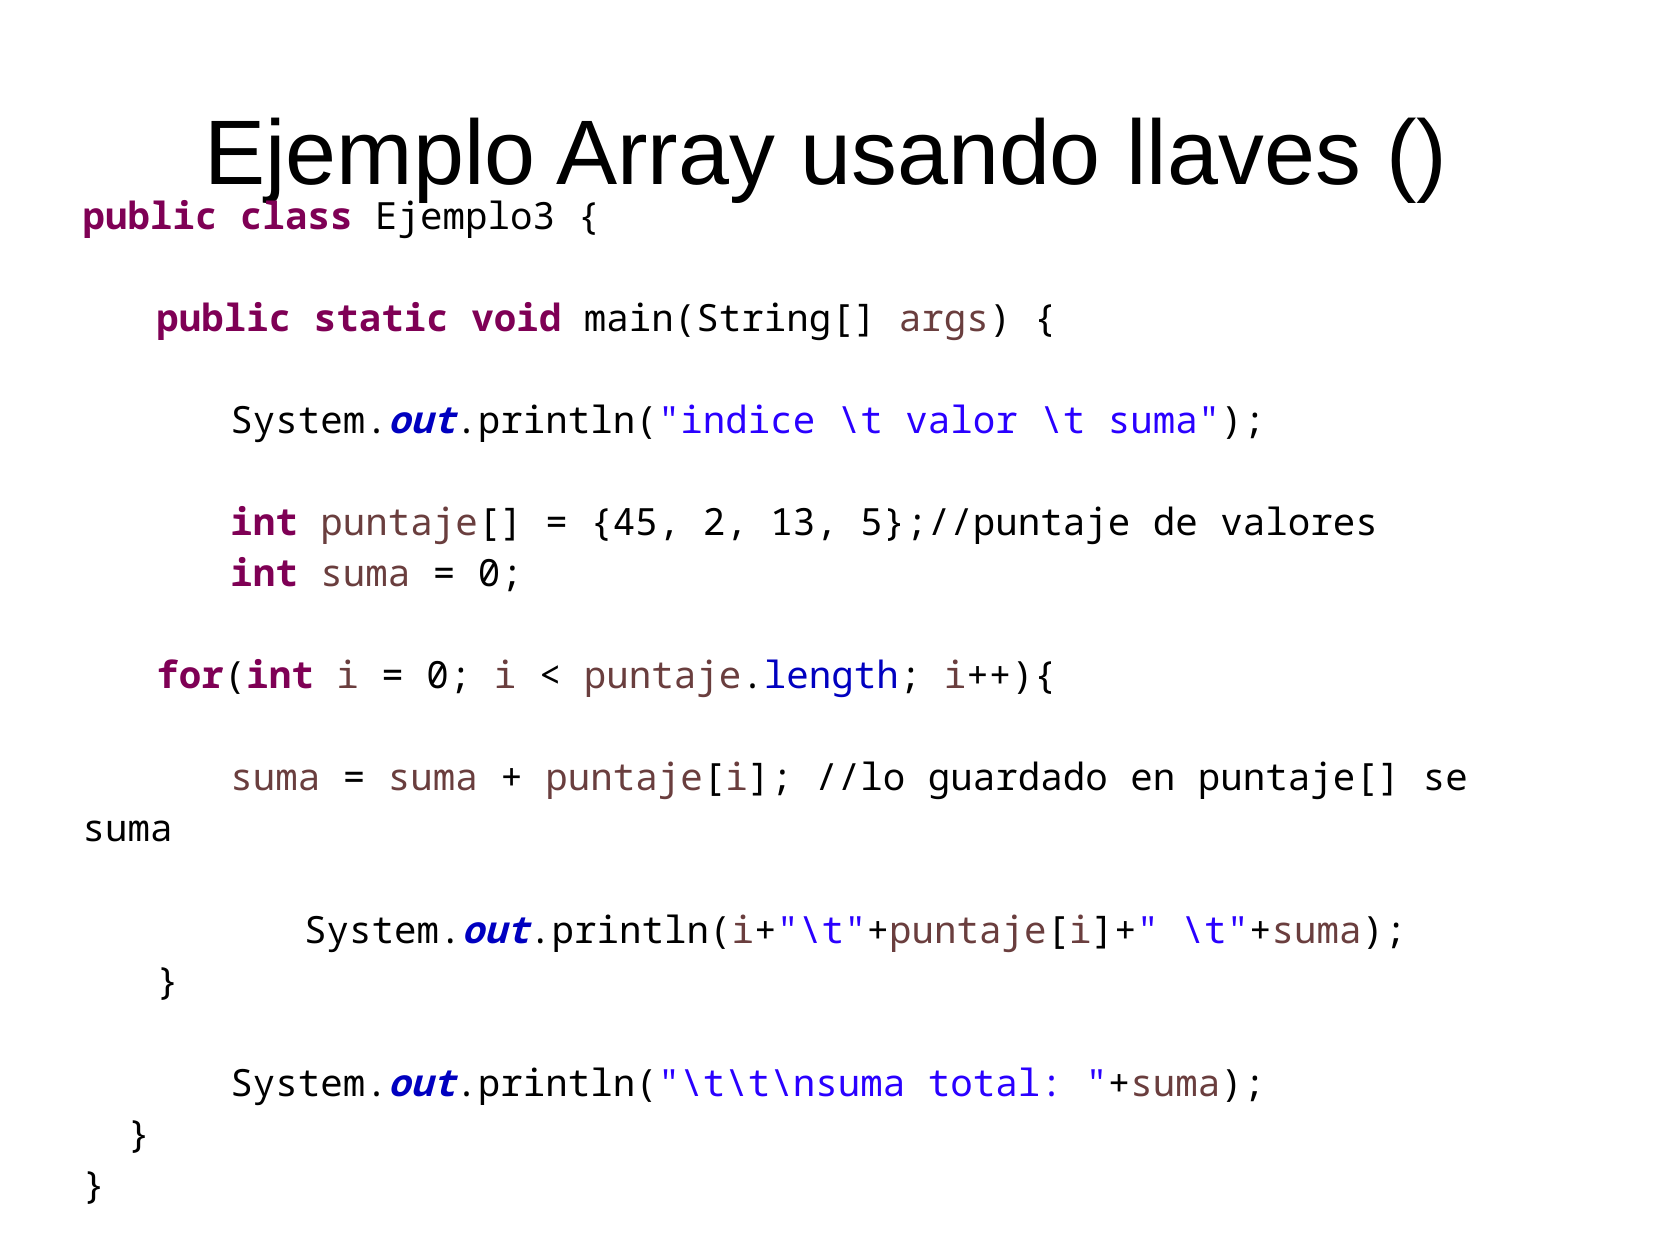

# Ejemplo Array usando llaves ()
public class Ejemplo3 {
	public static void main(String[] args) {
		System.out.println("indice \t valor \t suma");
		int puntaje[] = {45, 2, 13, 5};//puntaje de valores
		int suma = 0;
	for(int i = 0; i < puntaje.length; i++){
		suma = suma + puntaje[i]; //lo guardado en puntaje[] se suma
			System.out.println(i+"\t"+puntaje[i]+" \t"+suma);
	}
		System.out.println("\t\t\nsuma total: "+suma);
 }
}